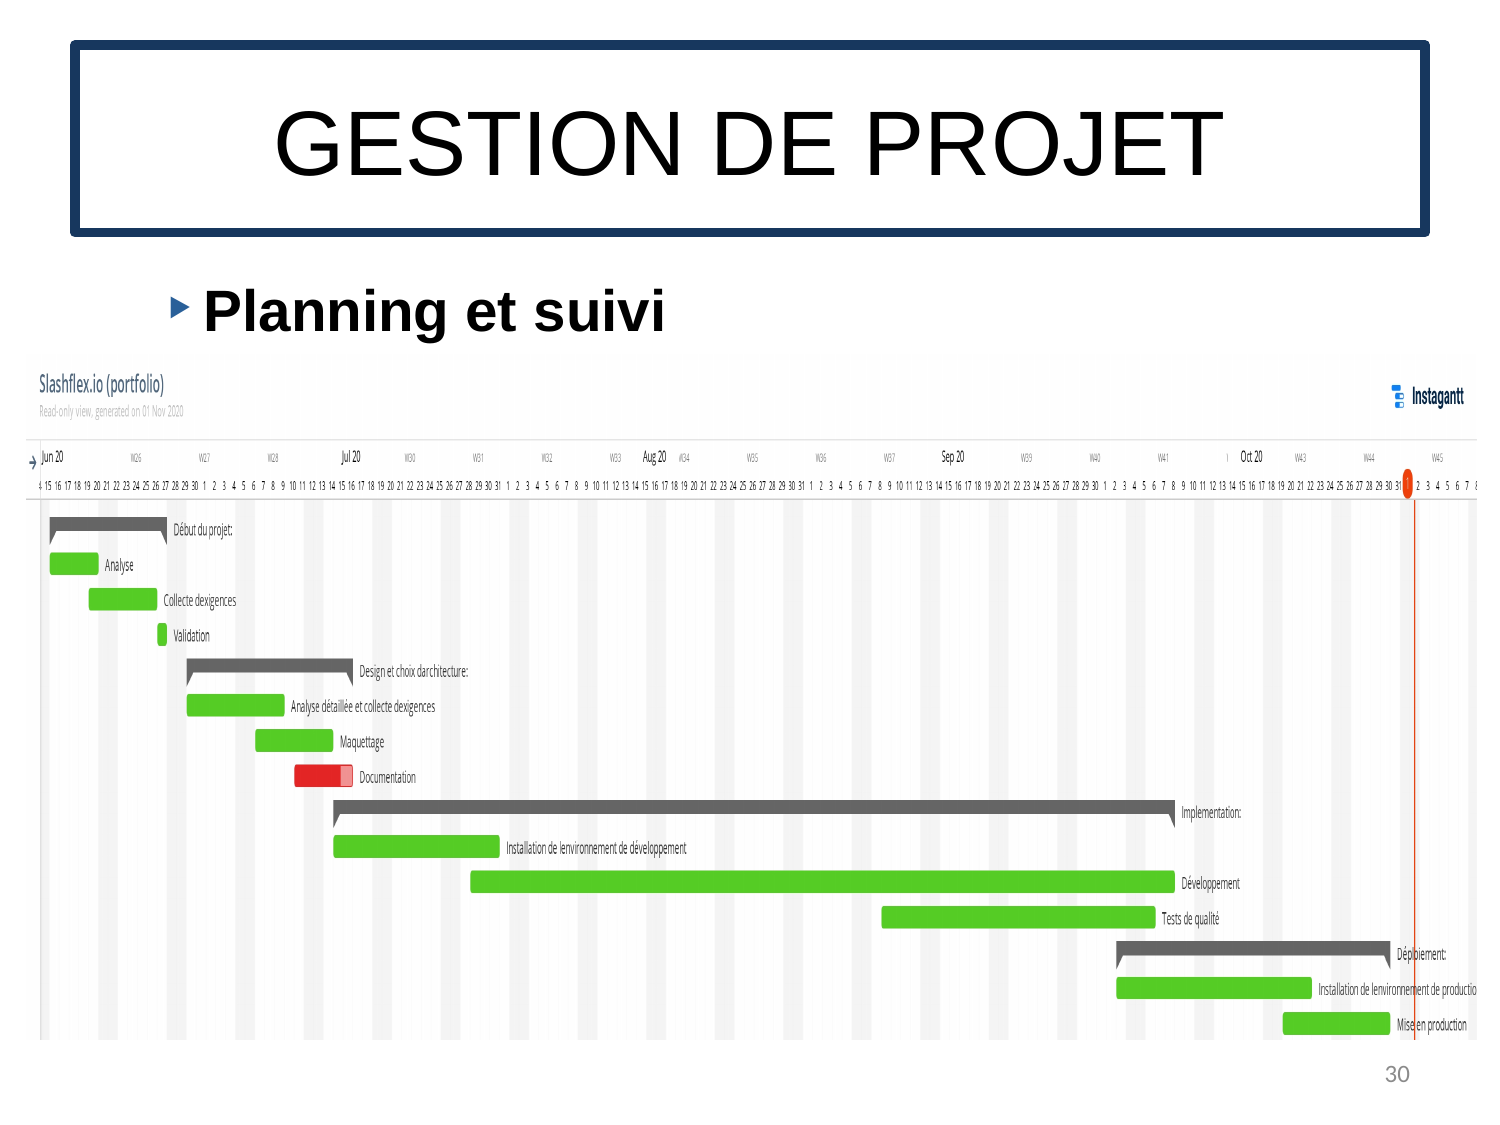

# GESTION DE PROJET
Planning et suivi
Environnement technique
Objectifs de qualité
Soutenance Concepteur Développeur d'Application - David Saoud - 26/11/2020
30